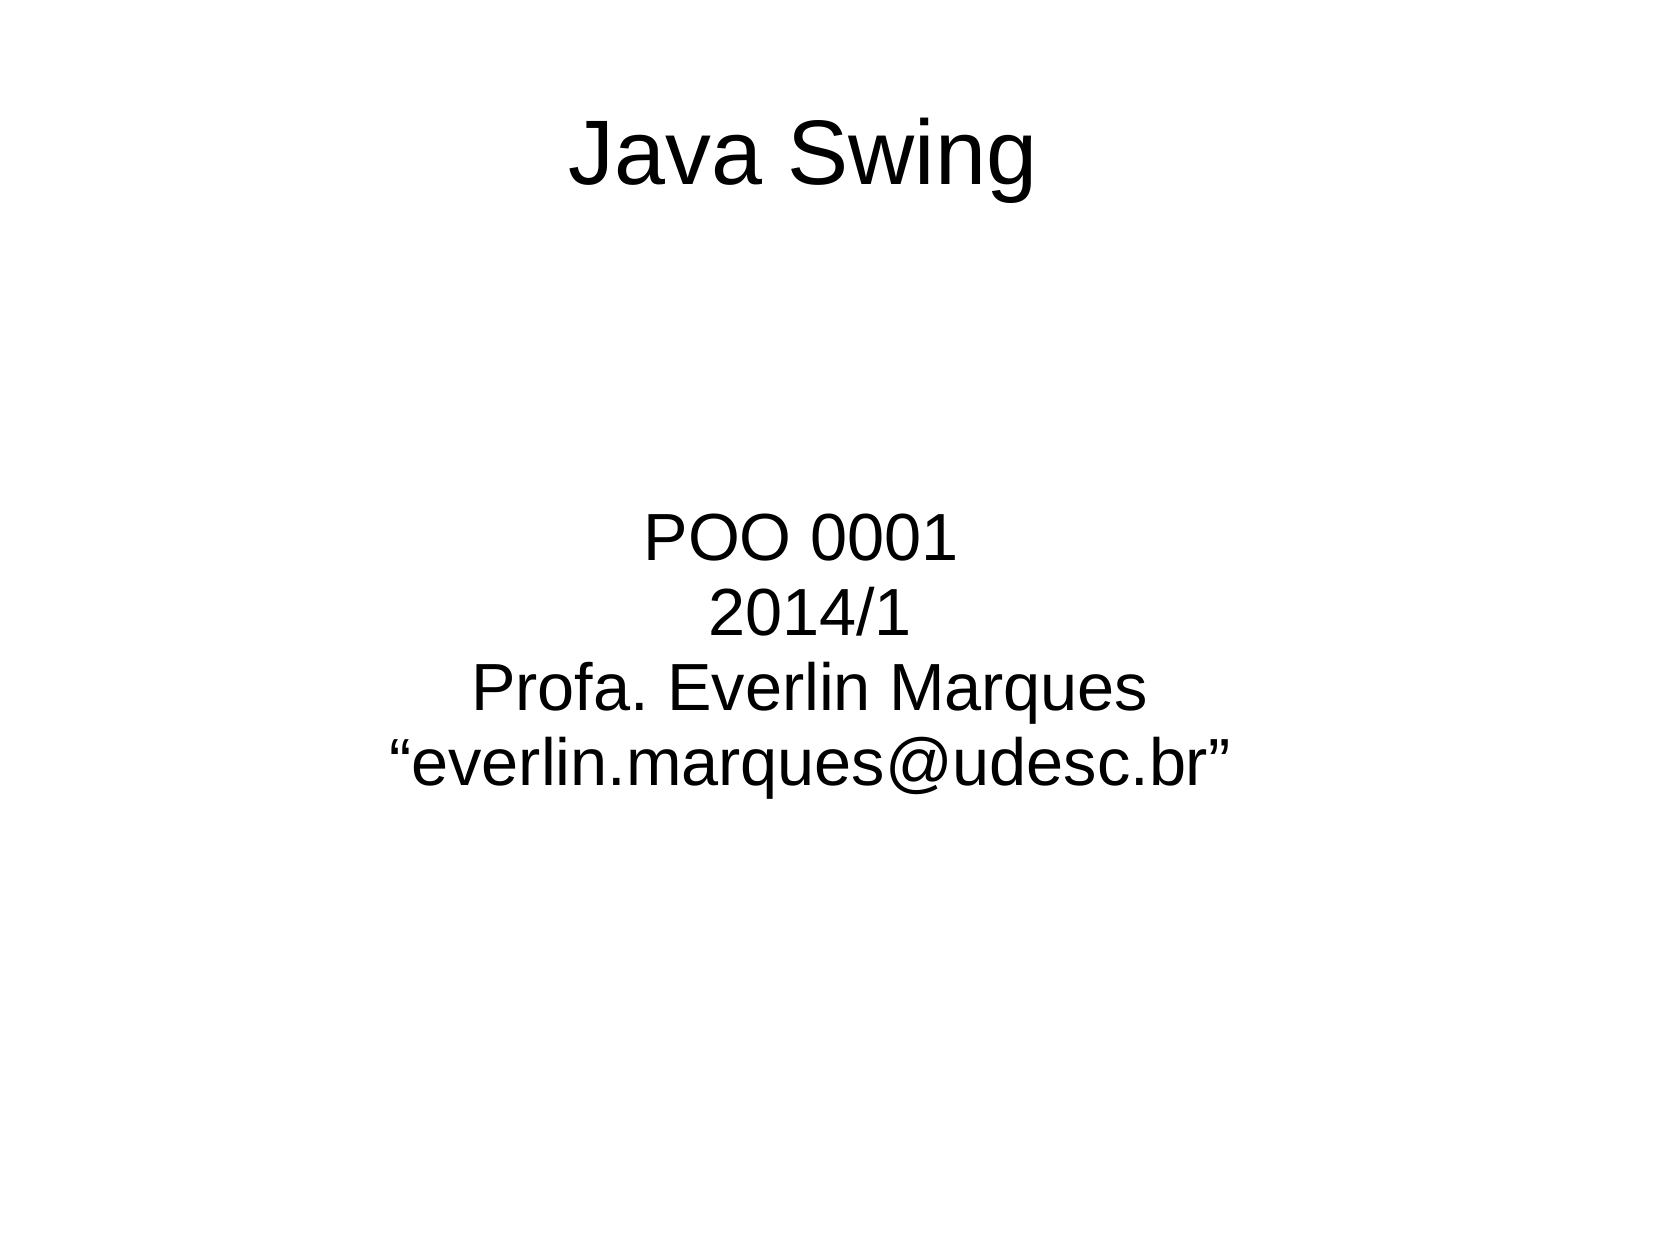

# Java Swing
POO 0001
2014/1
Profa. Everlin Marques
“everlin.marques@udesc.br”